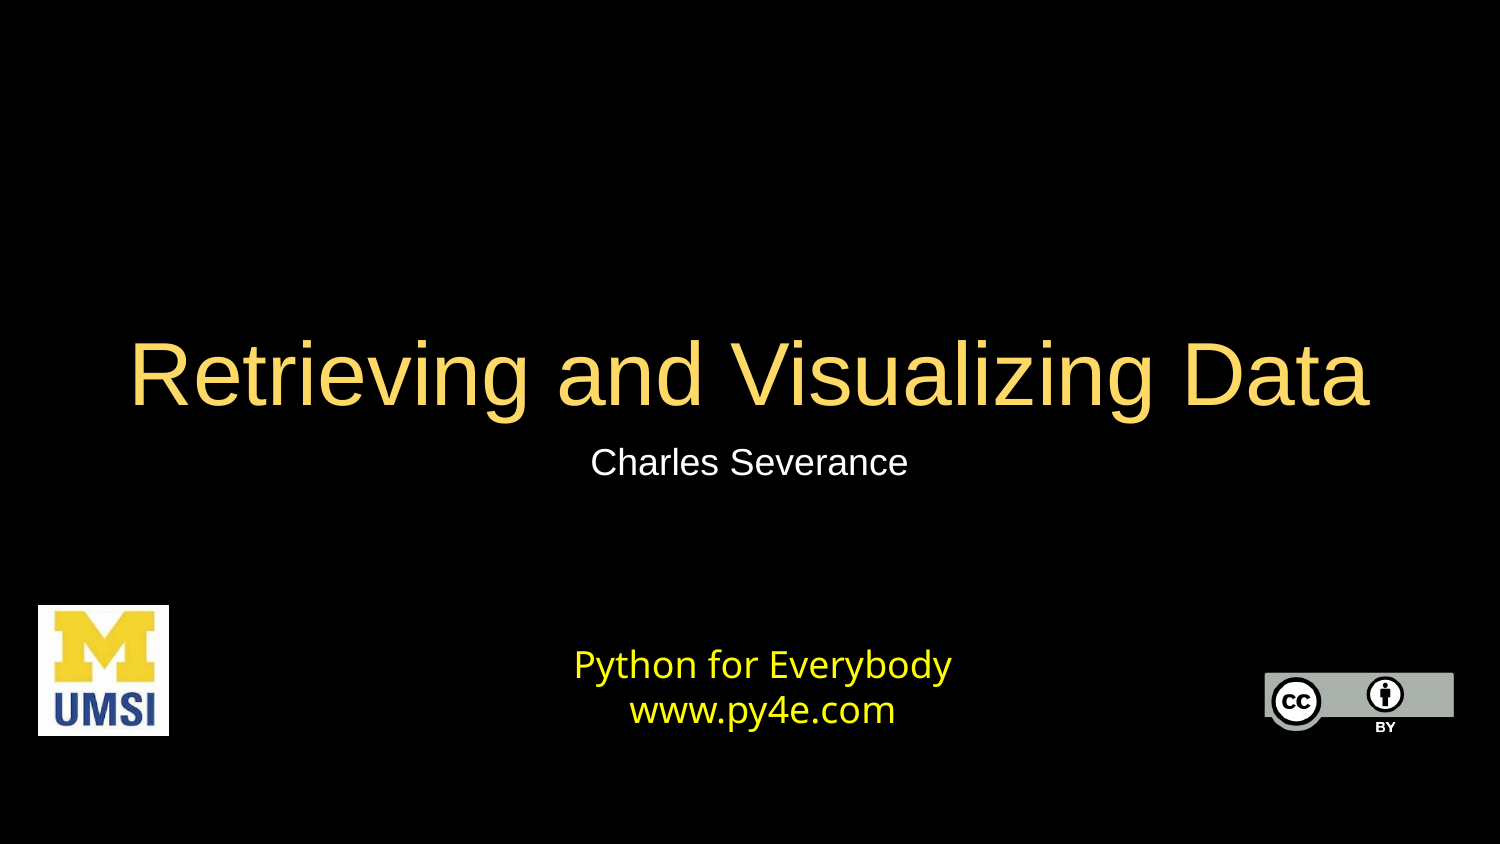

# Retrieving and Visualizing Data
Charles Severance
Python for Everybody
www.py4e.com